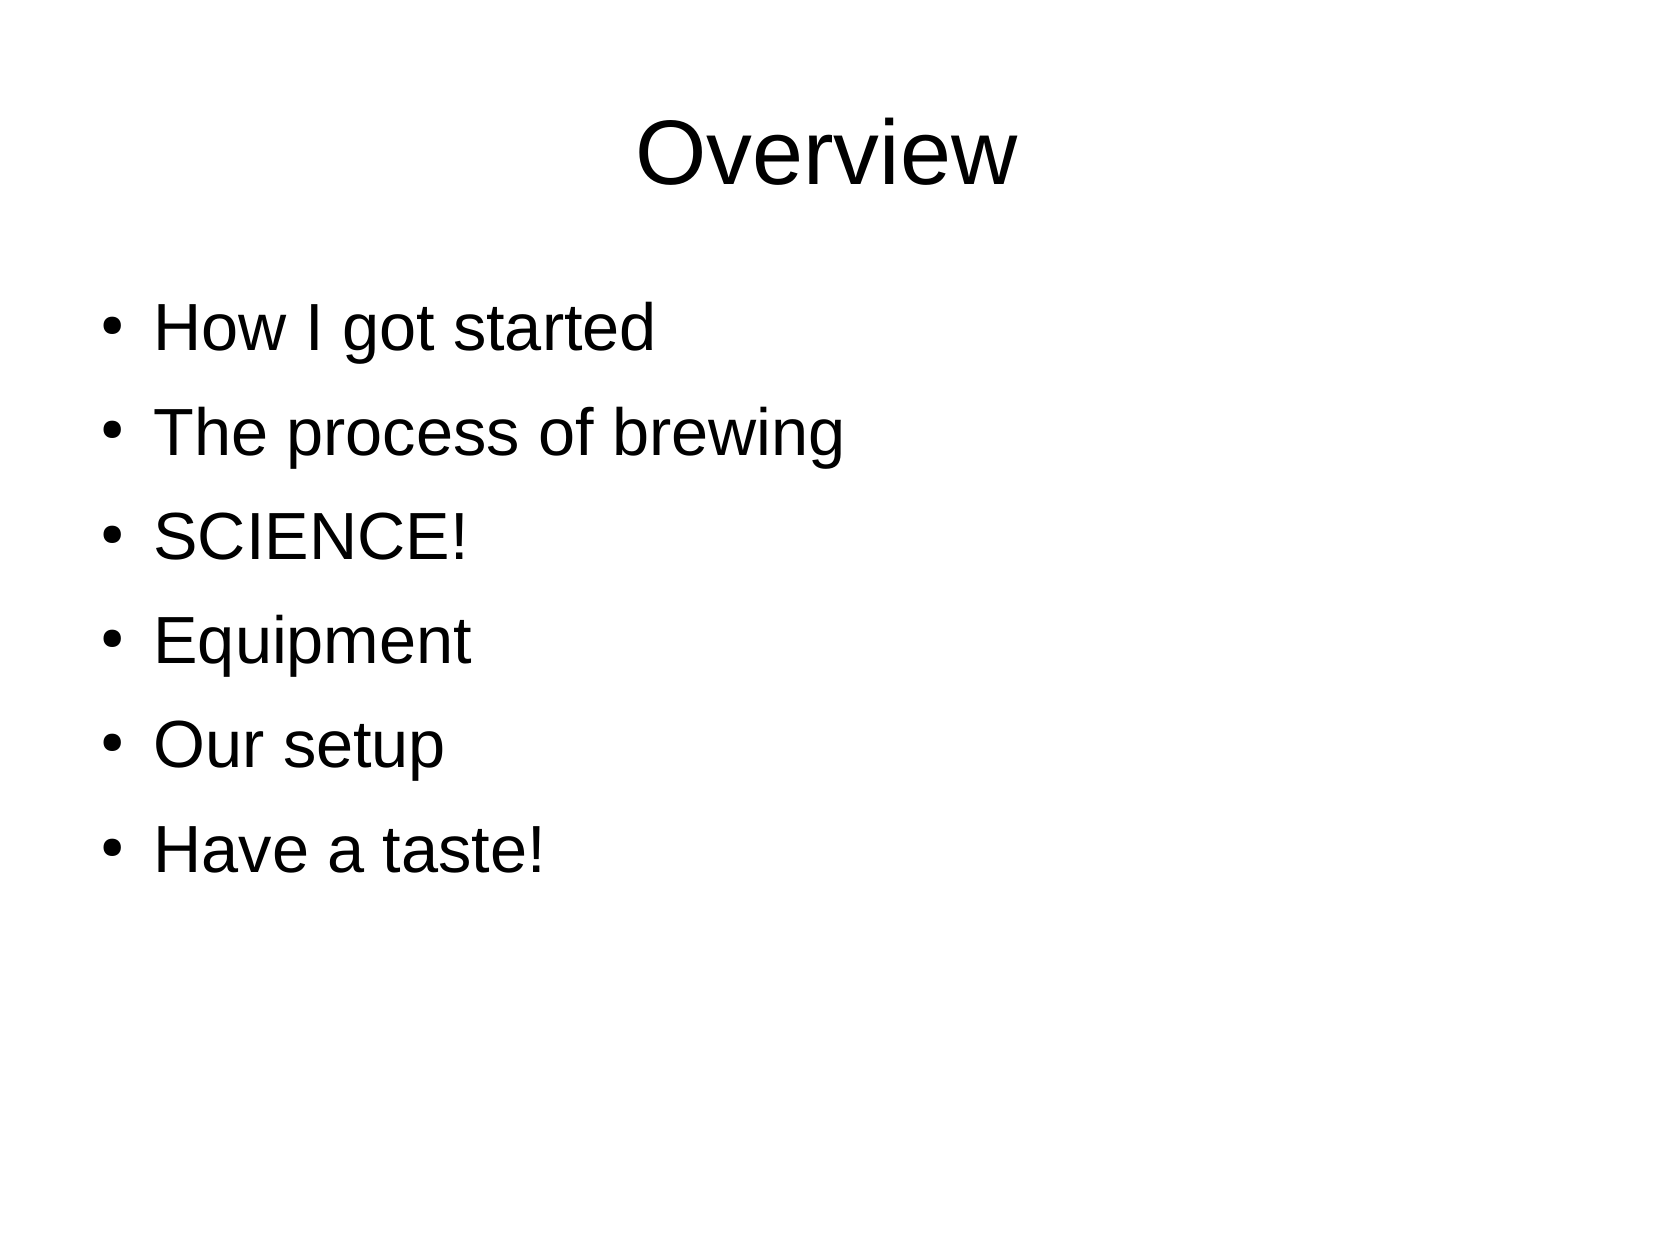

# Overview
How I got started
The process of brewing
SCIENCE!
Equipment
Our setup
Have a taste!